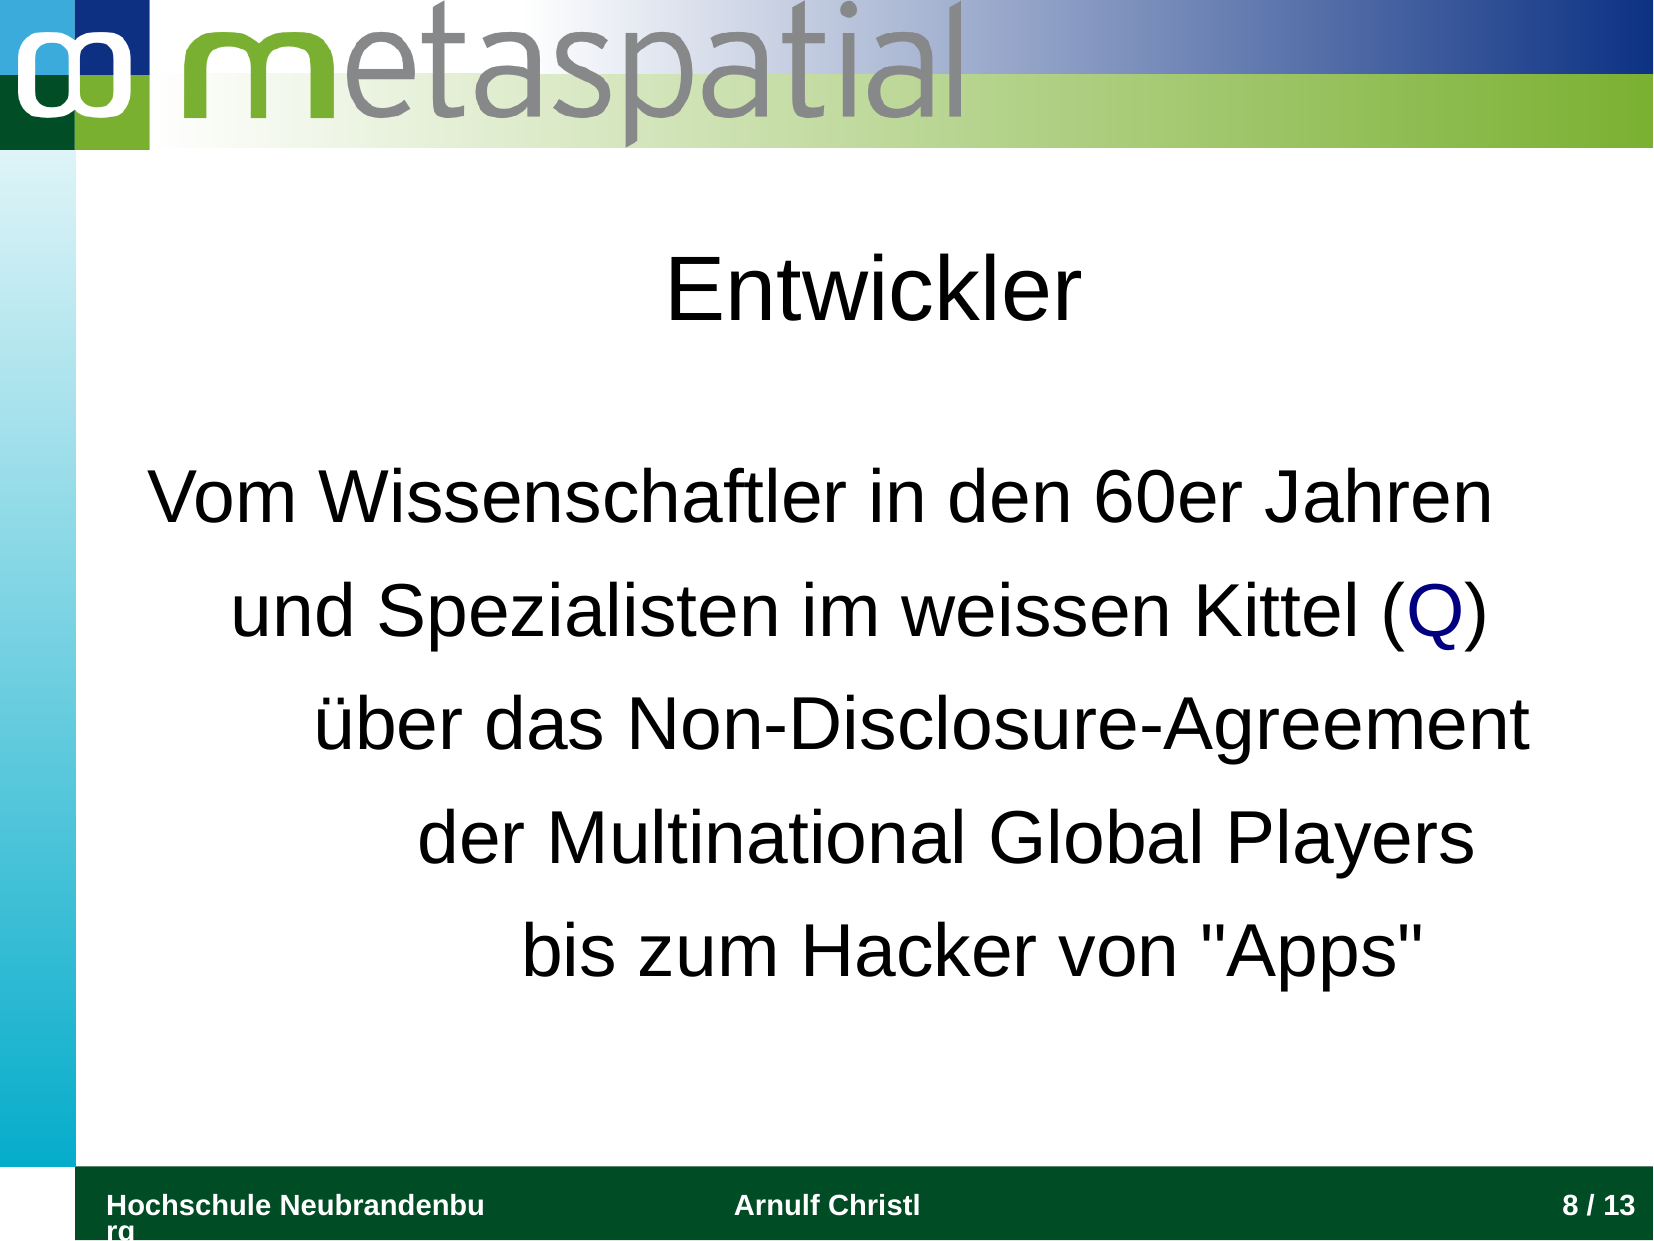

# Entwickler
Vom Wissenschaftler in den 60er Jahren
 und Spezialisten im weissen Kittel (Q)
 über das Non-Disclosure-Agreement
 der Multinational Global Players
 bis zum Hacker von "Apps"
Hochschule Neubrandenburg
Arnulf Christl
8